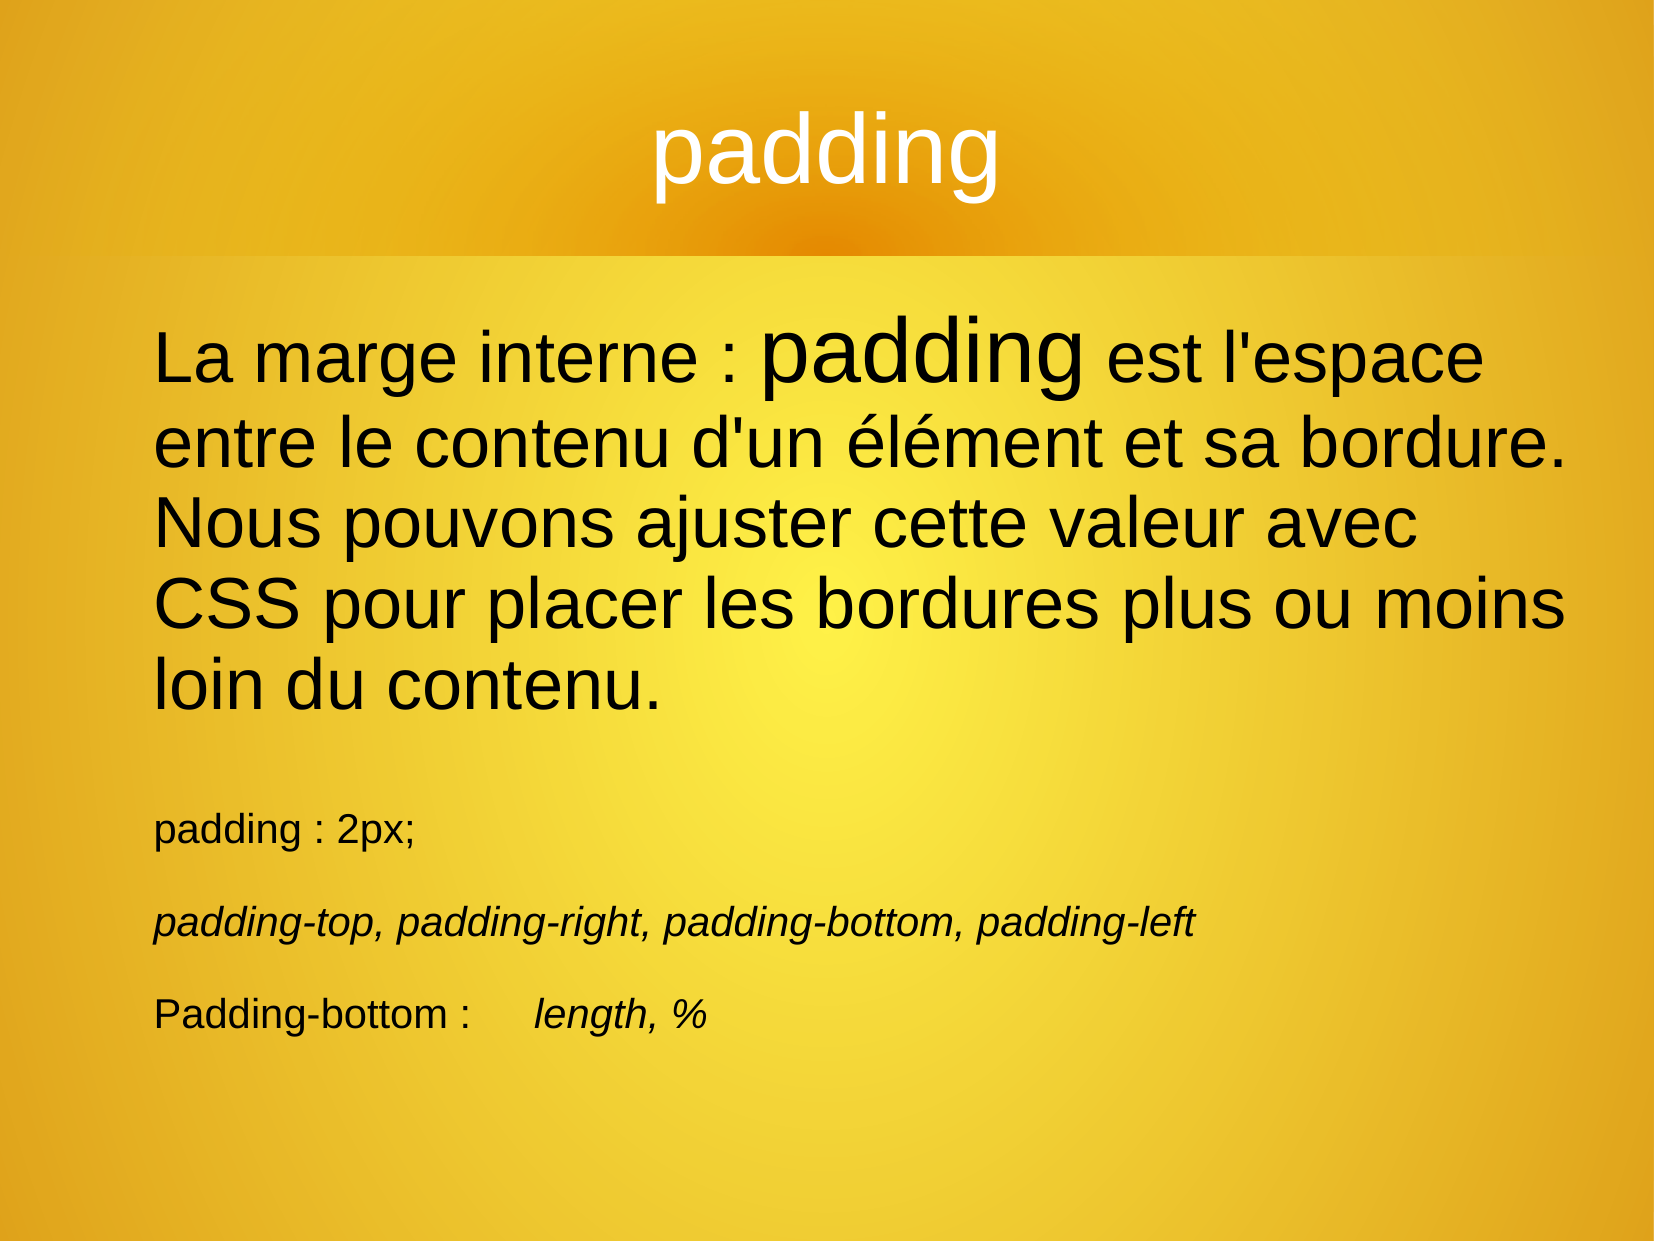

# padding
La marge interne : padding est l'espace entre le contenu d'un élément et sa bordure. Nous pouvons ajuster cette valeur avec CSS pour placer les bordures plus ou moins loin du contenu.
padding : 2px;
padding-top, padding-right, padding-bottom, padding-left
Padding-bottom :	 length, %